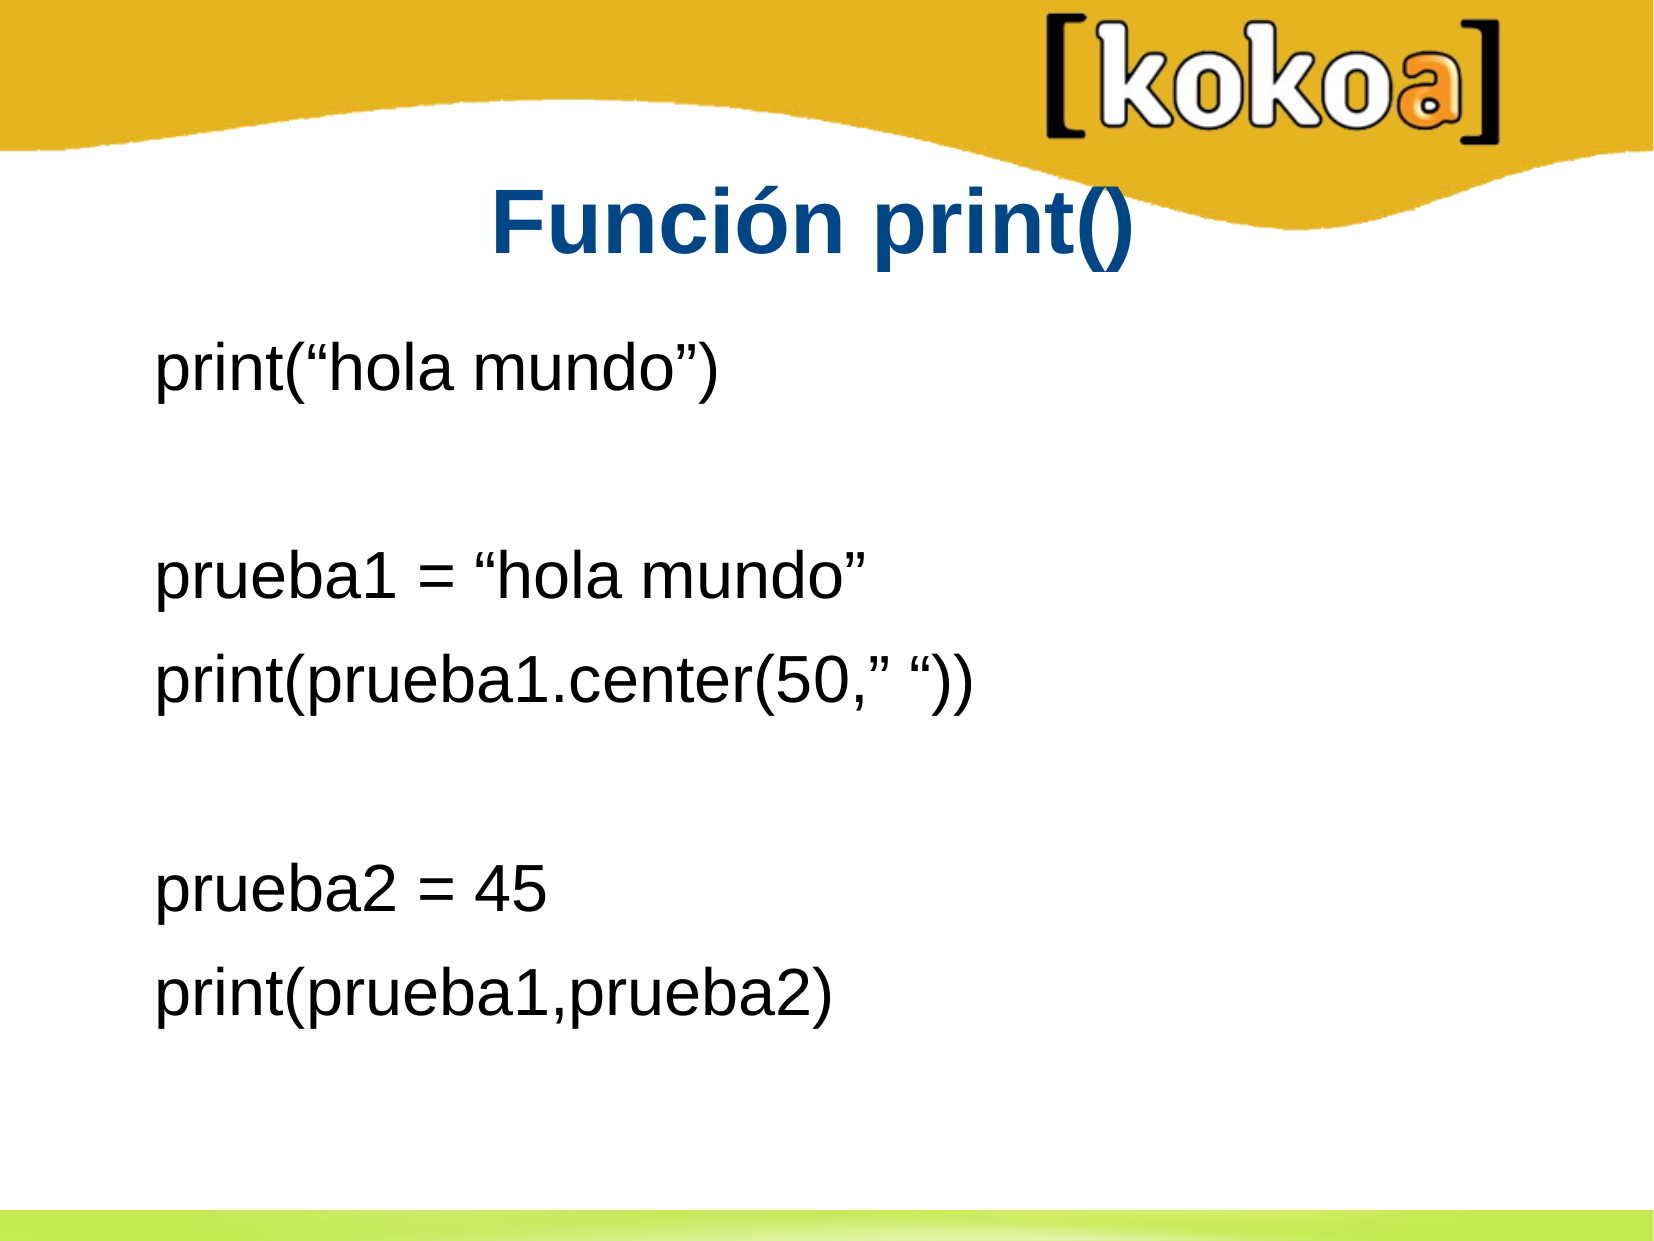

# Función print()
print(“hola mundo”)
prueba1 = “hola mundo”
print(prueba1.center(50,” “))
prueba2 = 45
print(prueba1,prueba2)